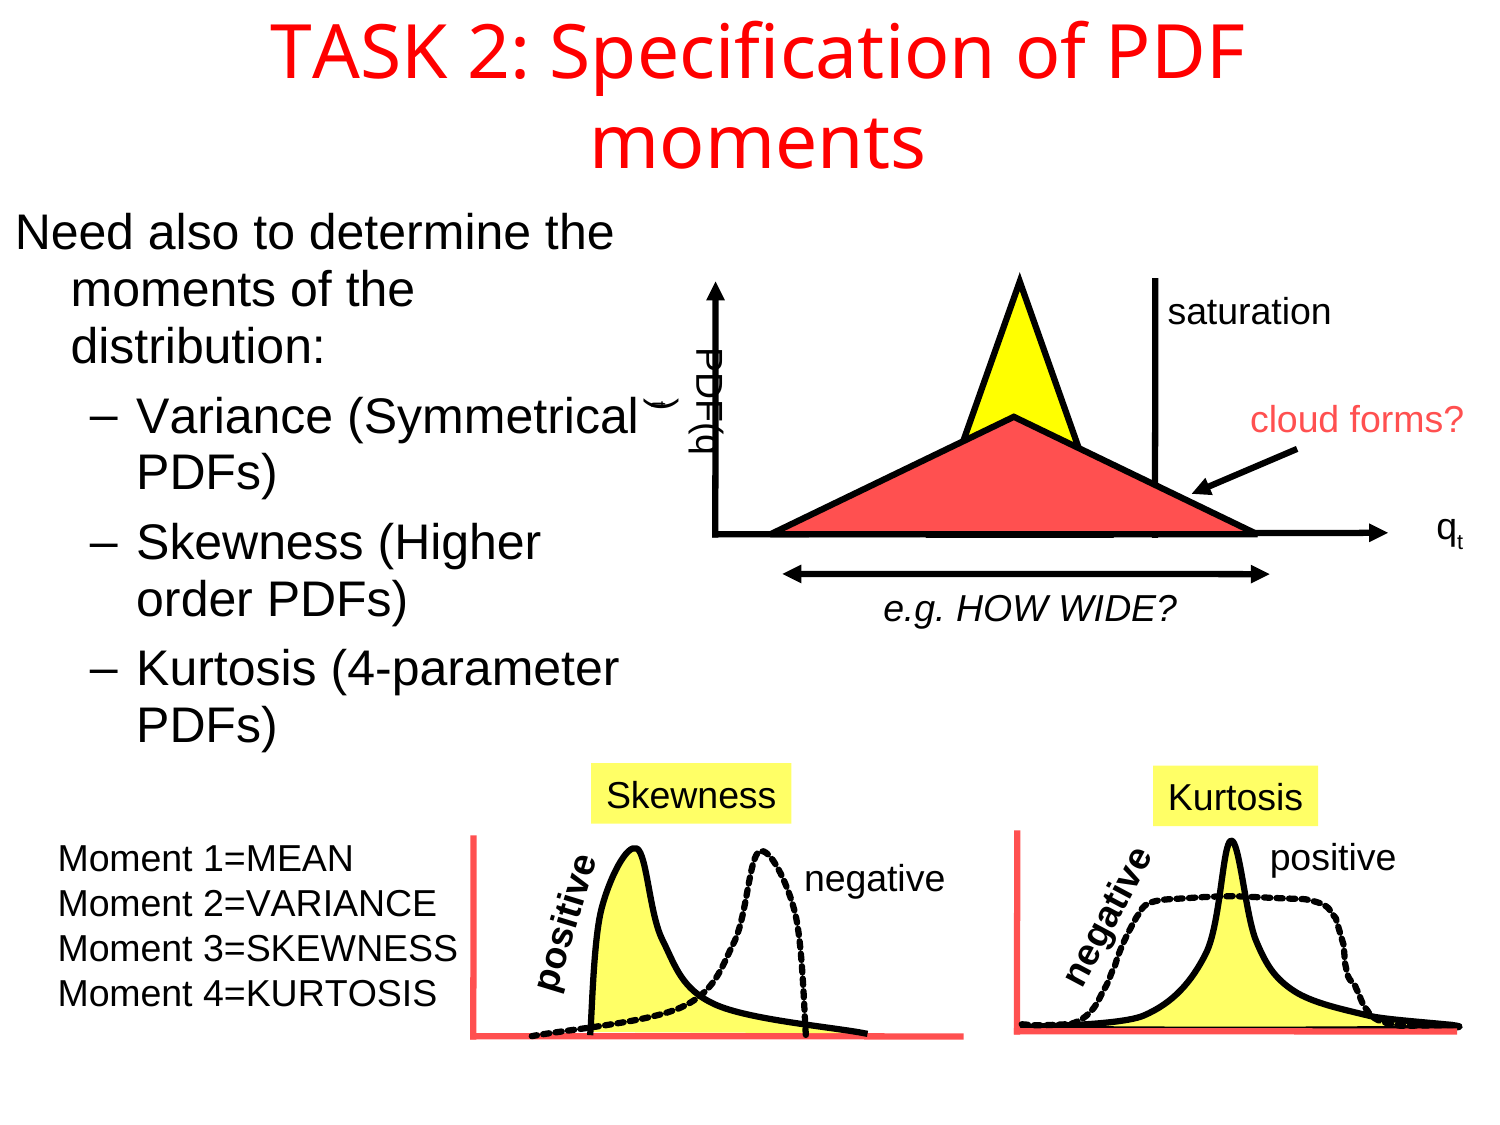

# TASK 2: Specification of PDF moments
Need also to determine the moments of the distribution:
Variance (Symmetrical PDFs)‏
Skewness (Higher order PDFs)‏
Kurtosis (4-parameter PDFs)‏
saturation
PDF(qt)‏
qt
e.g. HOW WIDE?
cloud forms?
Skewness
Kurtosis
positive
Moment 1=MEAN
Moment 2=VARIANCE
Moment 3=SKEWNESS
Moment 4=KURTOSIS
negative
negative
positive